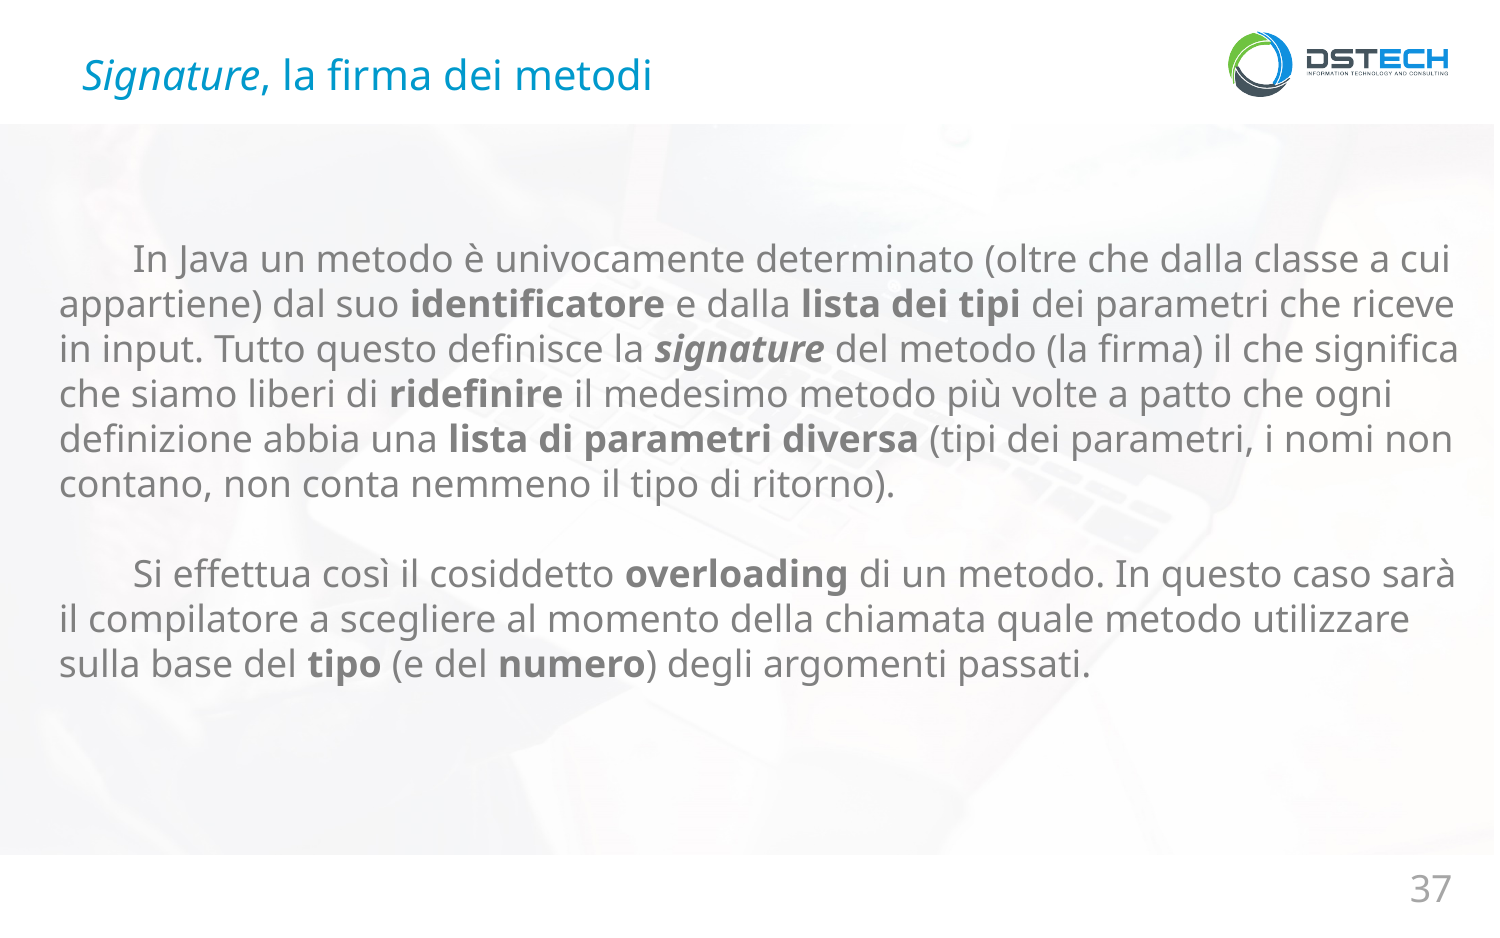

Signature, la firma dei metodi
	In Java un metodo è univocamente determinato (oltre che dalla classe a cui appartiene) dal suo identificatore e dalla lista dei tipi dei parametri che riceve in input. Tutto questo definisce la signature del metodo (la firma) il che significa che siamo liberi di ridefinire il medesimo metodo più volte a patto che ogni definizione abbia una lista di parametri diversa (tipi dei parametri, i nomi non contano, non conta nemmeno il tipo di ritorno).
	Si effettua così il cosiddetto overloading di un metodo. In questo caso sarà il compilatore a scegliere al momento della chiamata quale metodo utilizzare sulla base del tipo (e del numero) degli argomenti passati.
37